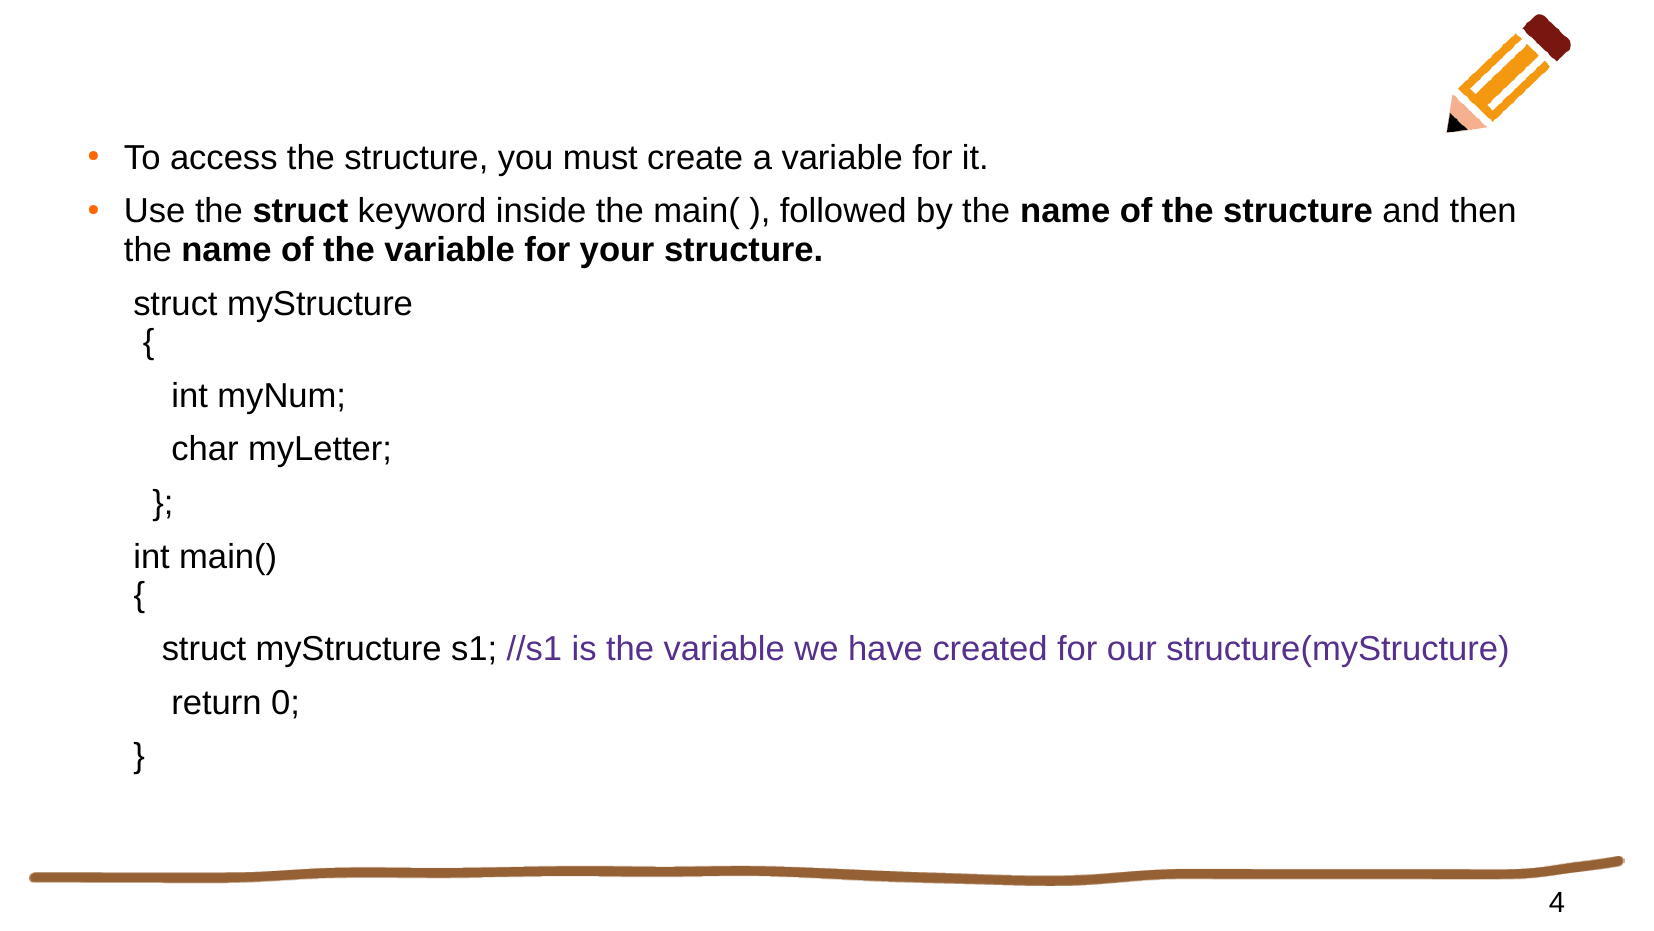

# To access the structure, you must create a variable for it.
Use the struct keyword inside the main( ), followed by the name of the structure and then the name of the variable for your structure.
 struct myStructure
 {
 int myNum;
 char myLetter;
 };
 int main()
 {
 struct myStructure s1; //s1 is the variable we have created for our structure(myStructure)
 return 0;
 }
4